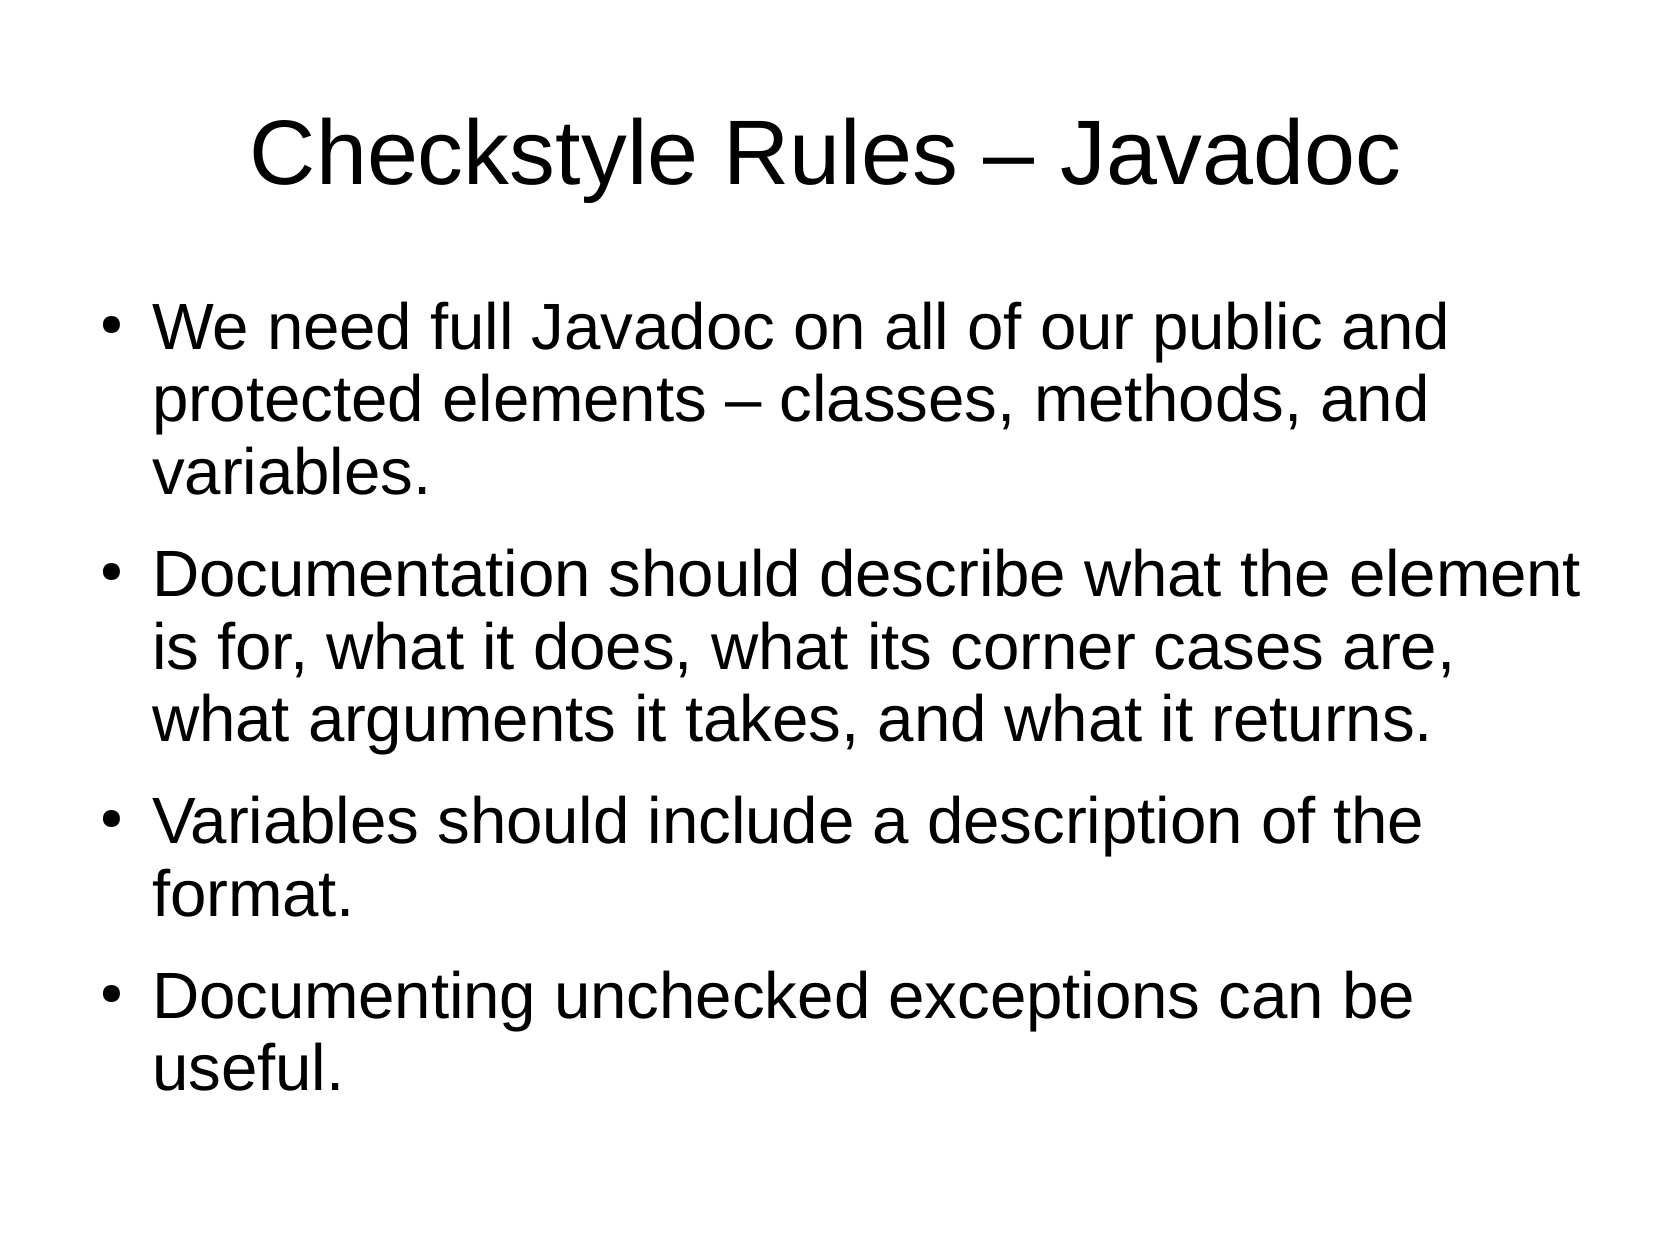

# Checkstyle Rules – Javadoc
We need full Javadoc on all of our public and protected elements – classes, methods, and variables.
Documentation should describe what the element is for, what it does, what its corner cases are, what arguments it takes, and what it returns.
Variables should include a description of the format.
Documenting unchecked exceptions can be useful.